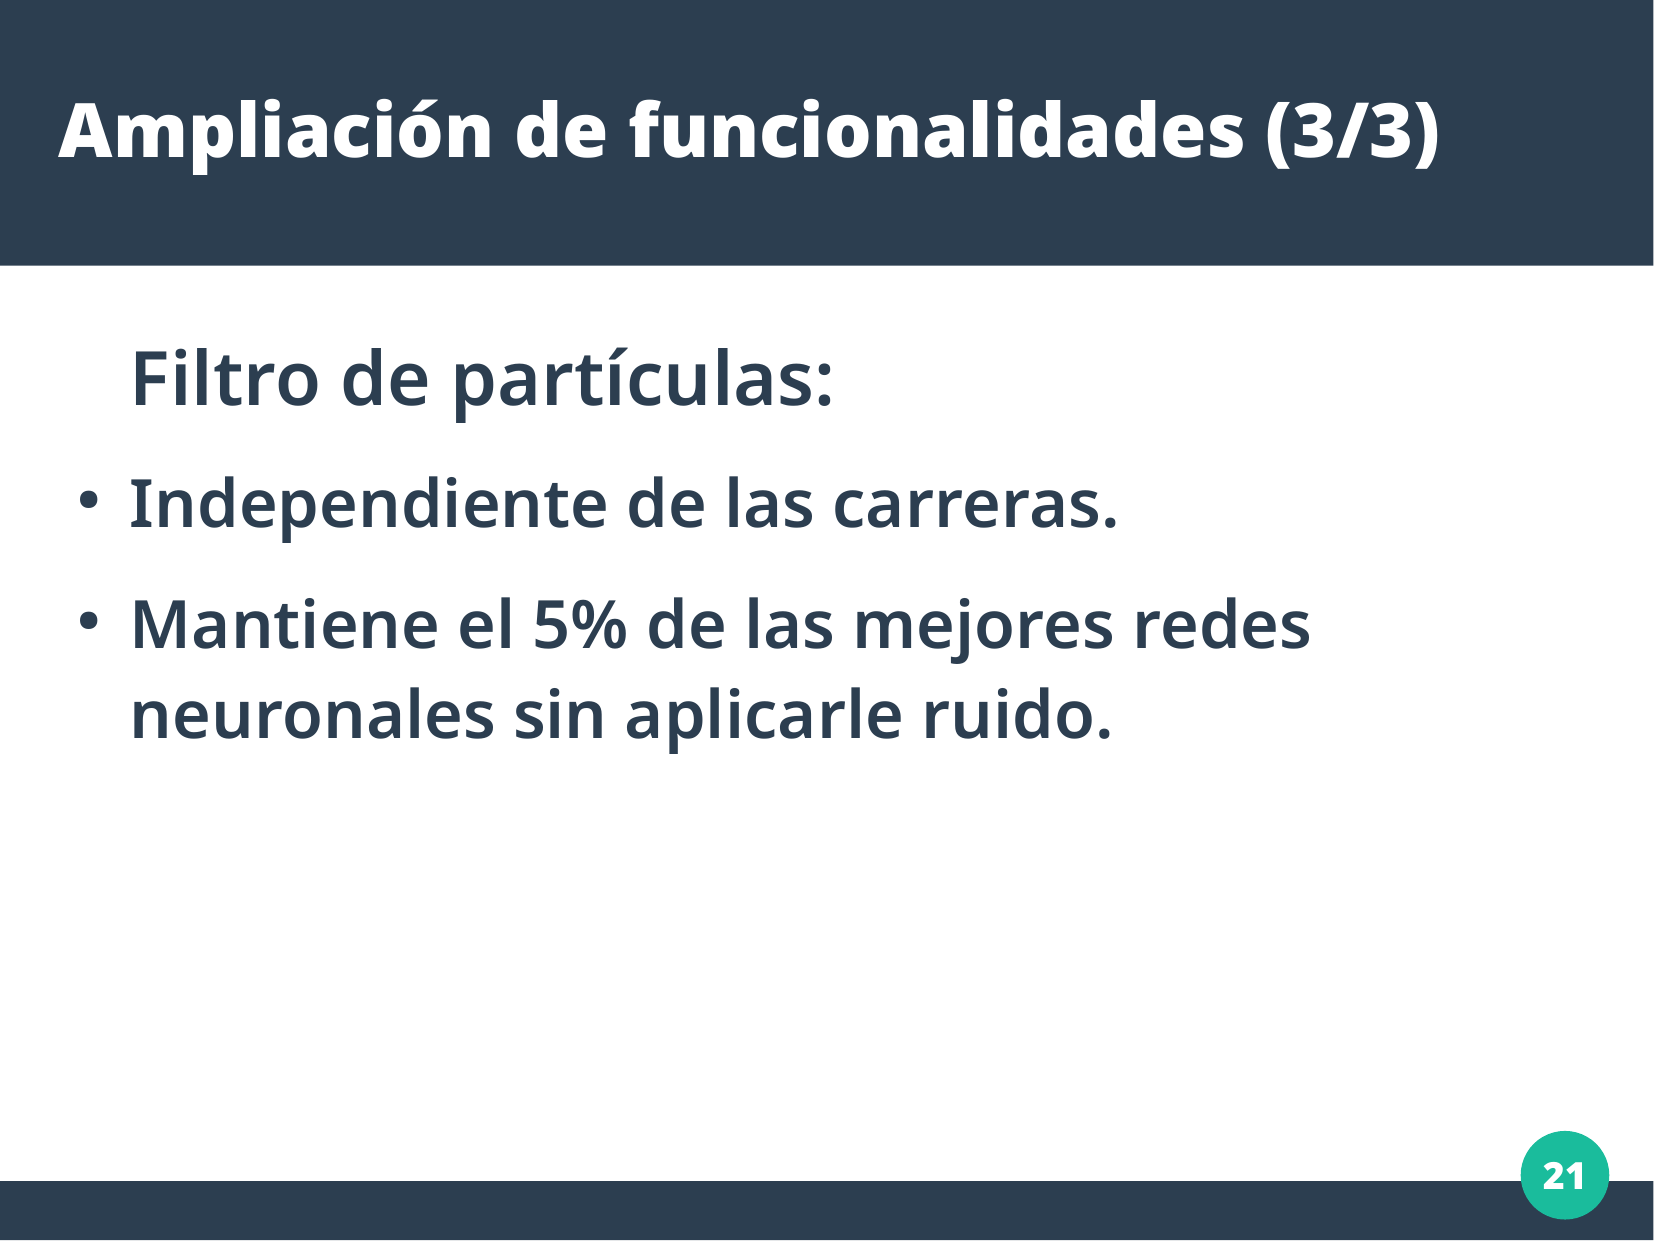

# Ampliación de funcionalidades (3/3)
Filtro de partículas:
Independiente de las carreras.
Mantiene el 5% de las mejores redes neuronales sin aplicarle ruido.
21